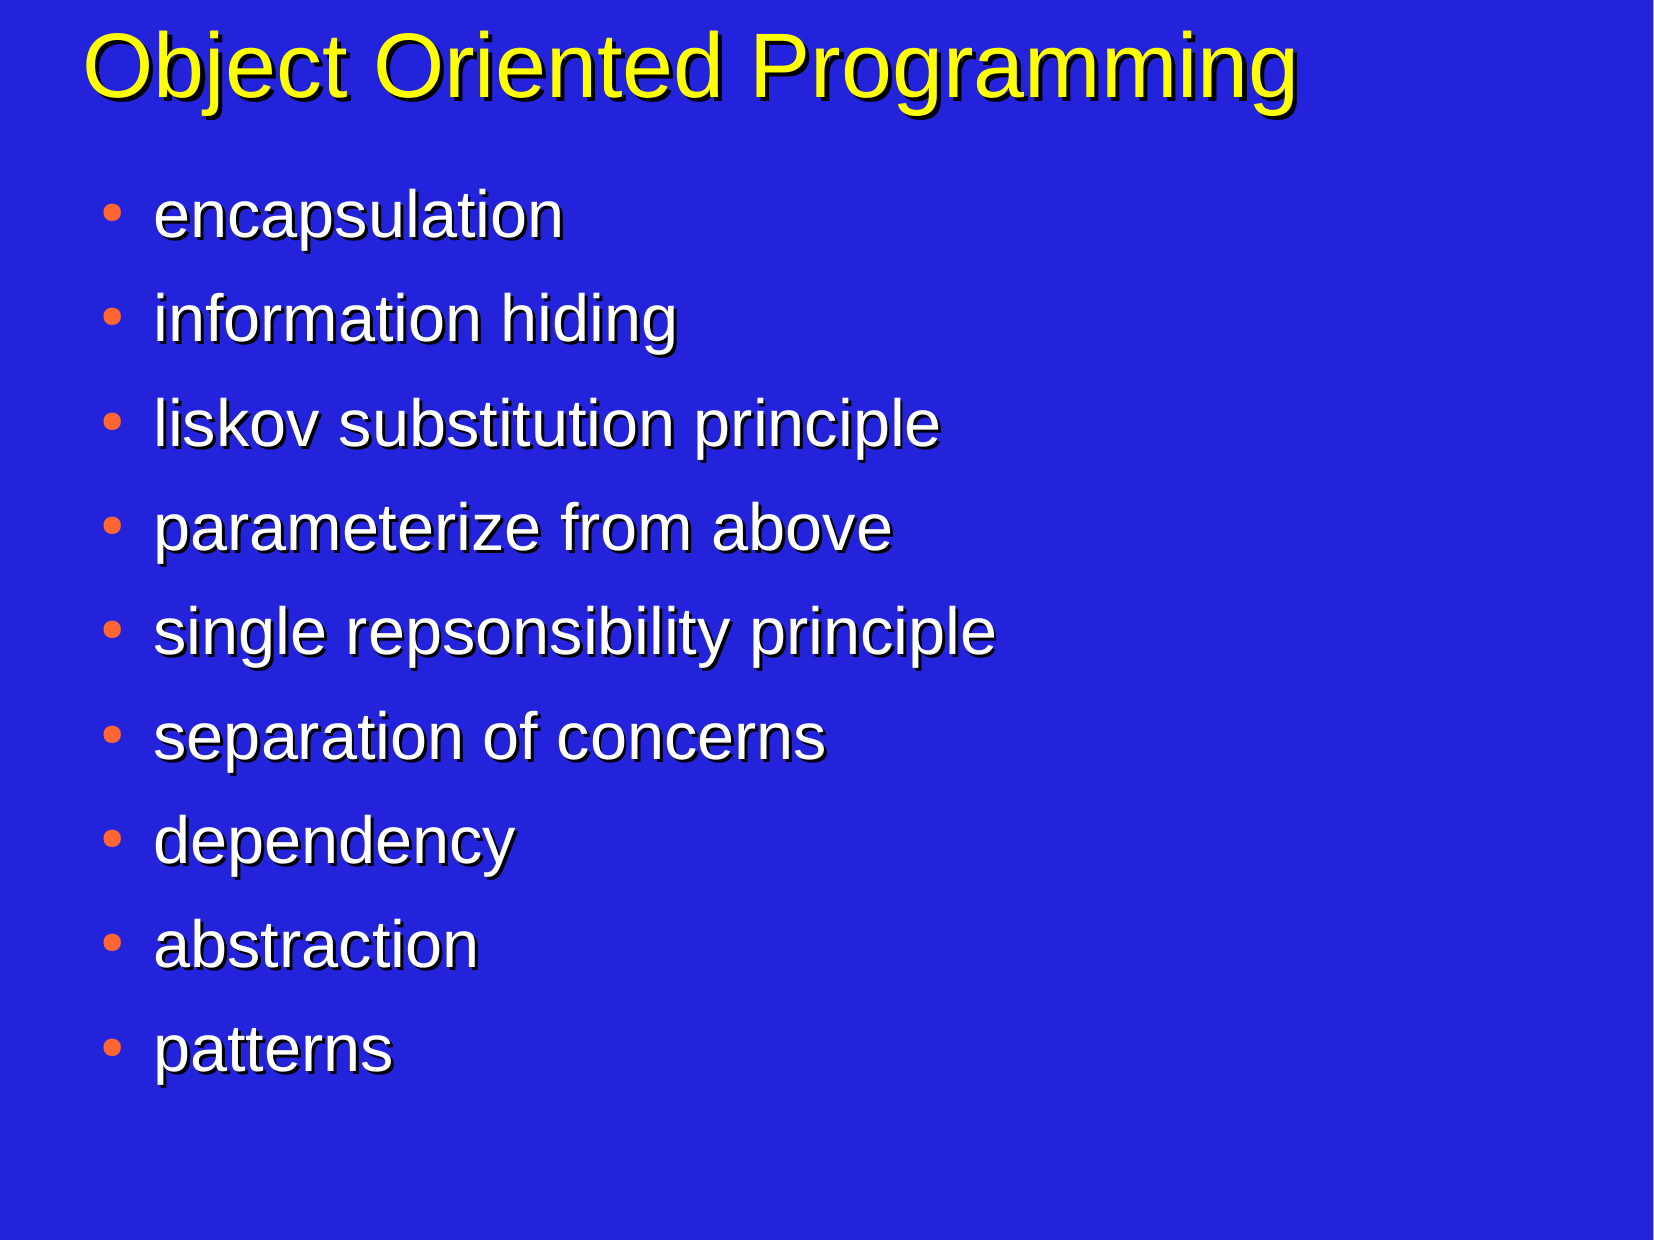

# Object Oriented Programming
encapsulation
information hiding
liskov substitution principle
parameterize from above
single repsonsibility principle
separation of concerns
dependency
abstraction
patterns